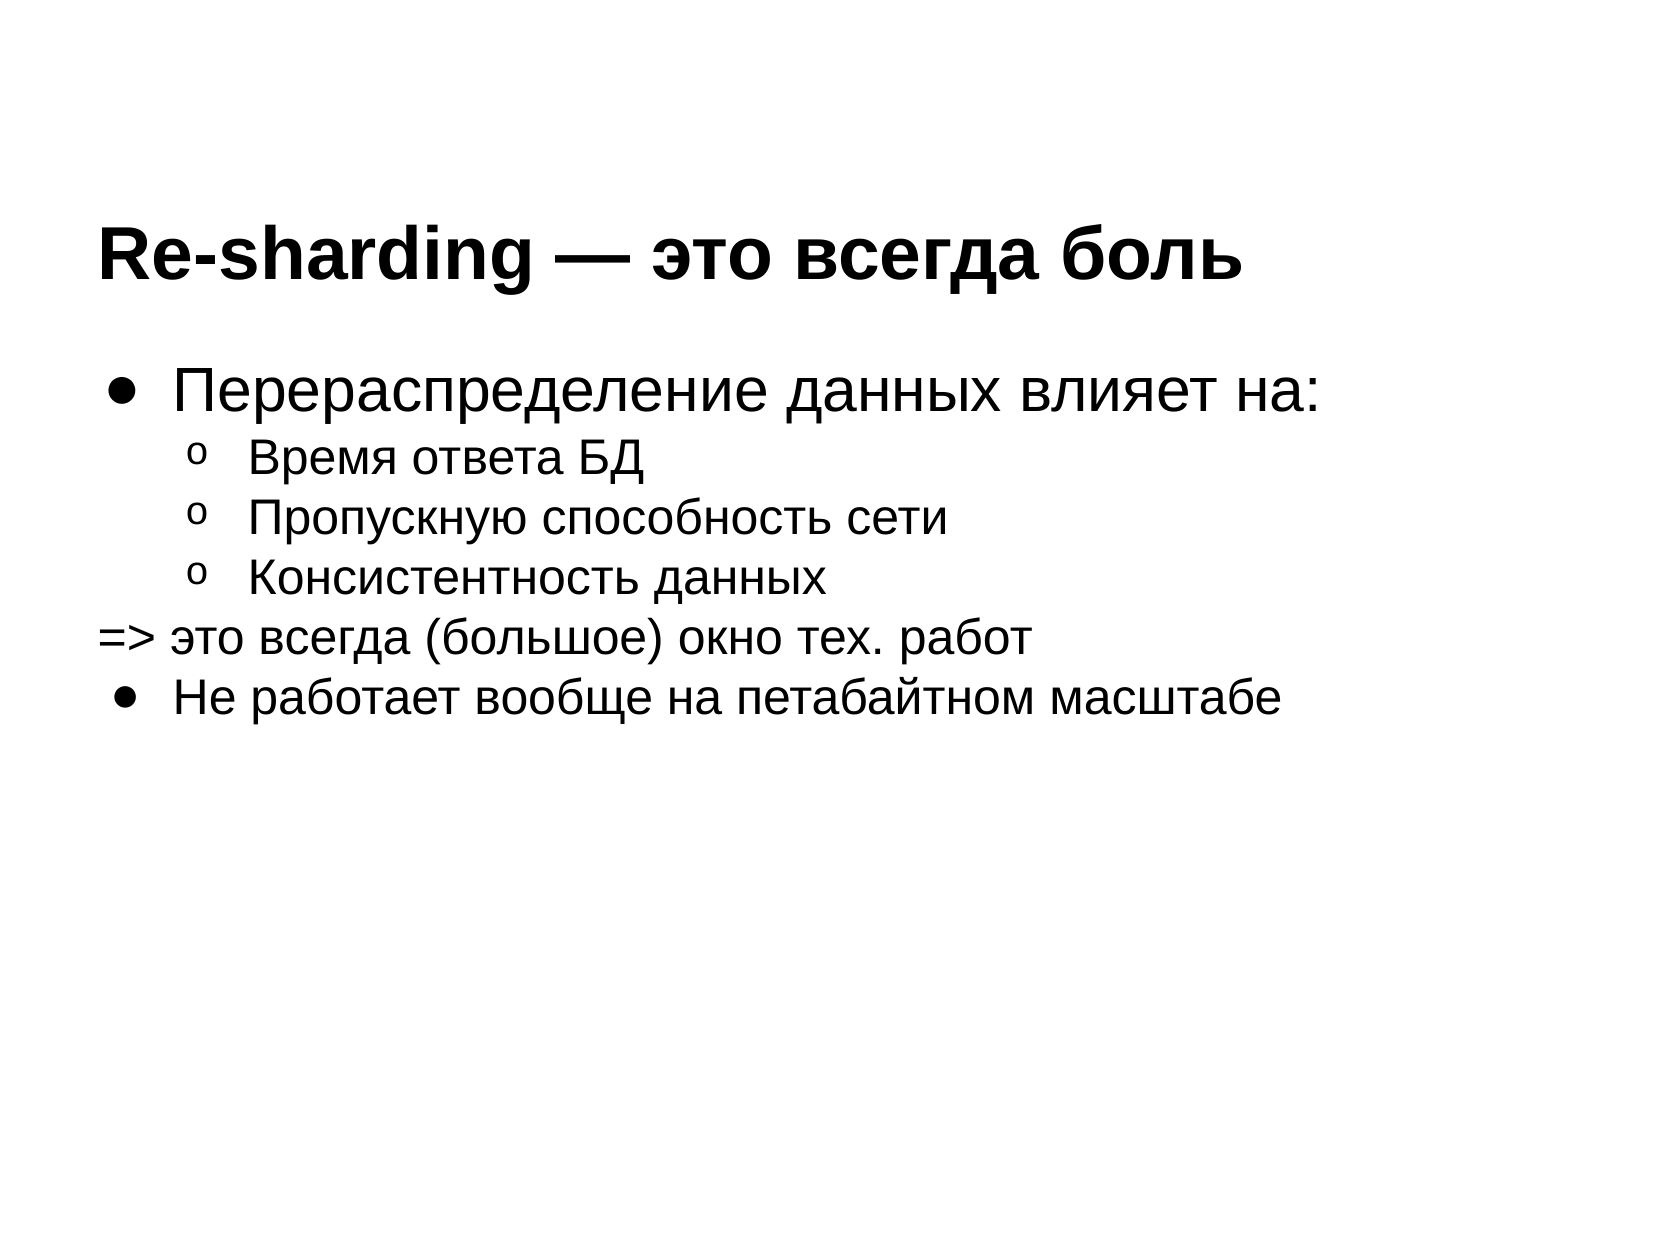

# Re-sharding — это всегда боль
Перераспределение данных влияет на:
Время ответа БД
Пропускную способность сети
Консистентность данных
=> это всегда (большое) окно тех. работ
Не работает вообще на петабайтном масштабе